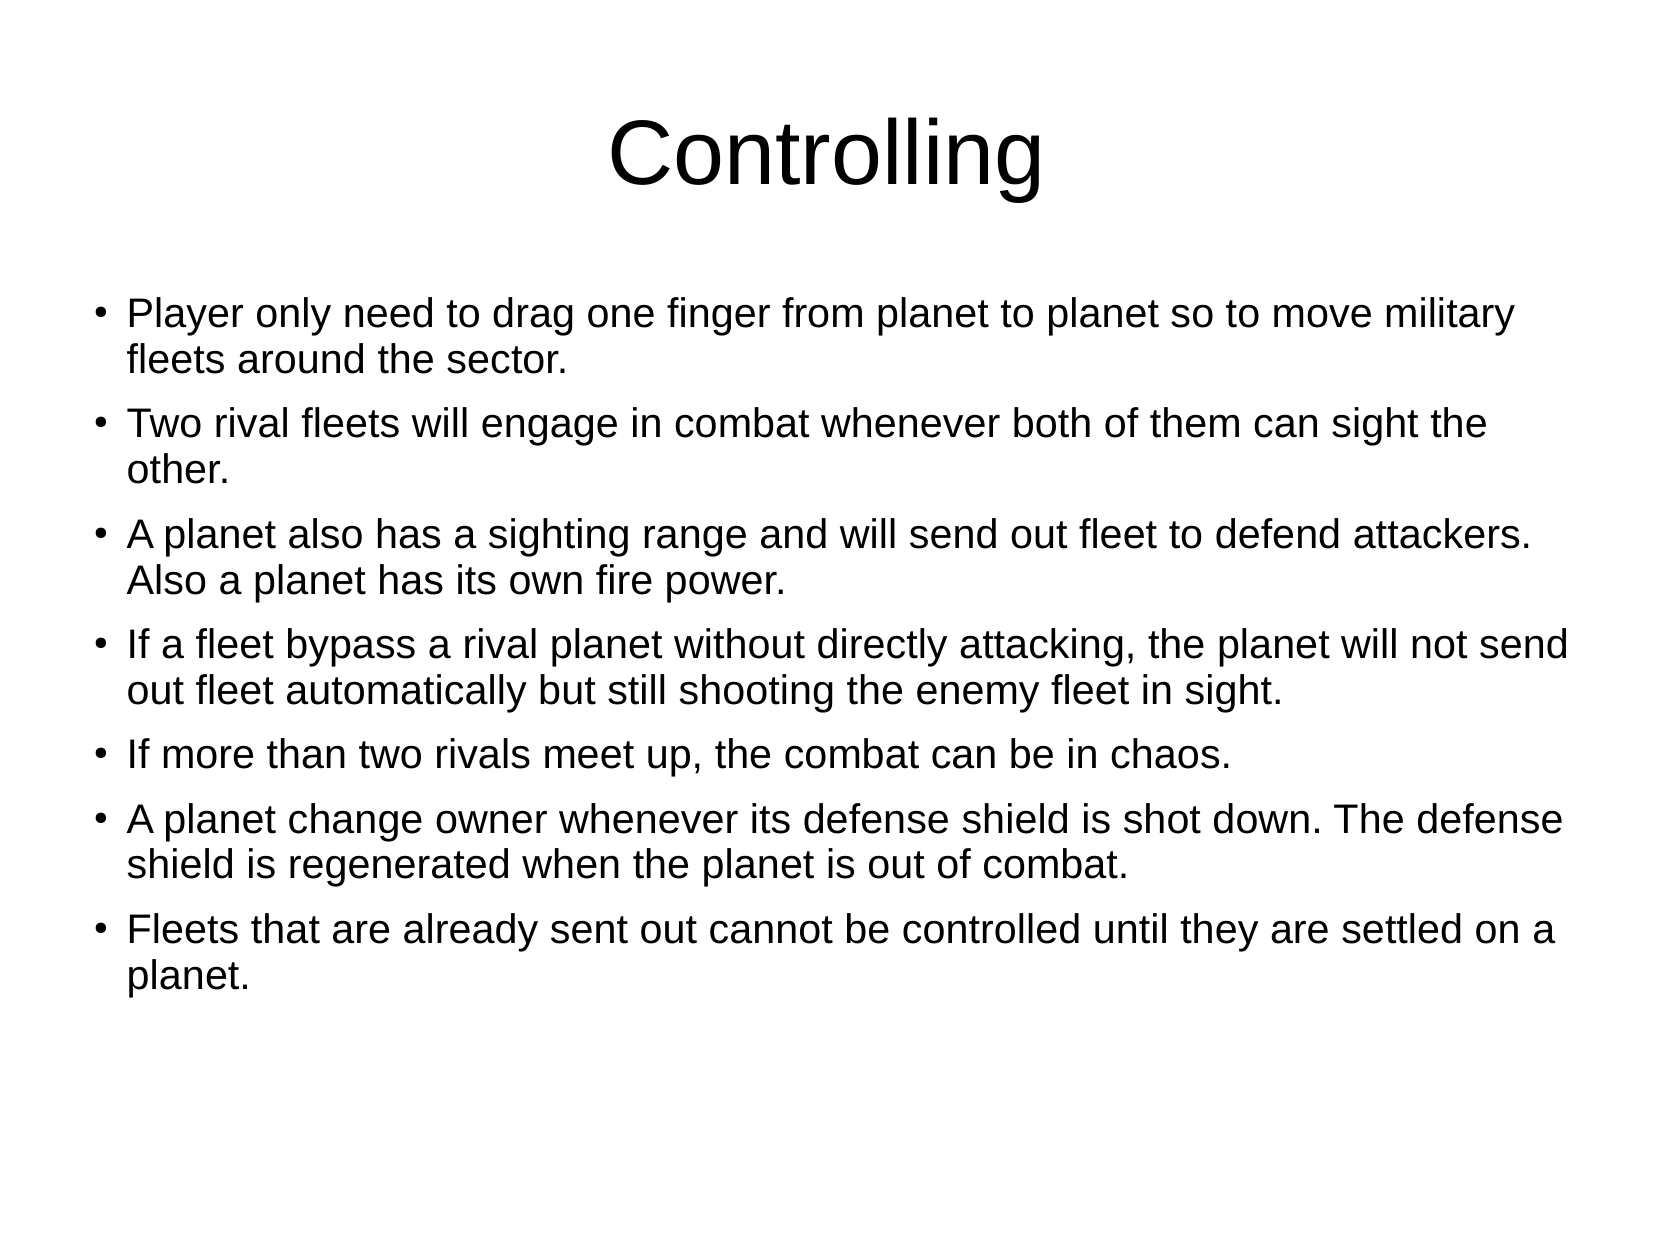

# Controlling
Player only need to drag one finger from planet to planet so to move military fleets around the sector.
Two rival fleets will engage in combat whenever both of them can sight the other.
A planet also has a sighting range and will send out fleet to defend attackers. Also a planet has its own fire power.
If a fleet bypass a rival planet without directly attacking, the planet will not send out fleet automatically but still shooting the enemy fleet in sight.
If more than two rivals meet up, the combat can be in chaos.
A planet change owner whenever its defense shield is shot down. The defense shield is regenerated when the planet is out of combat.
Fleets that are already sent out cannot be controlled until they are settled on a planet.